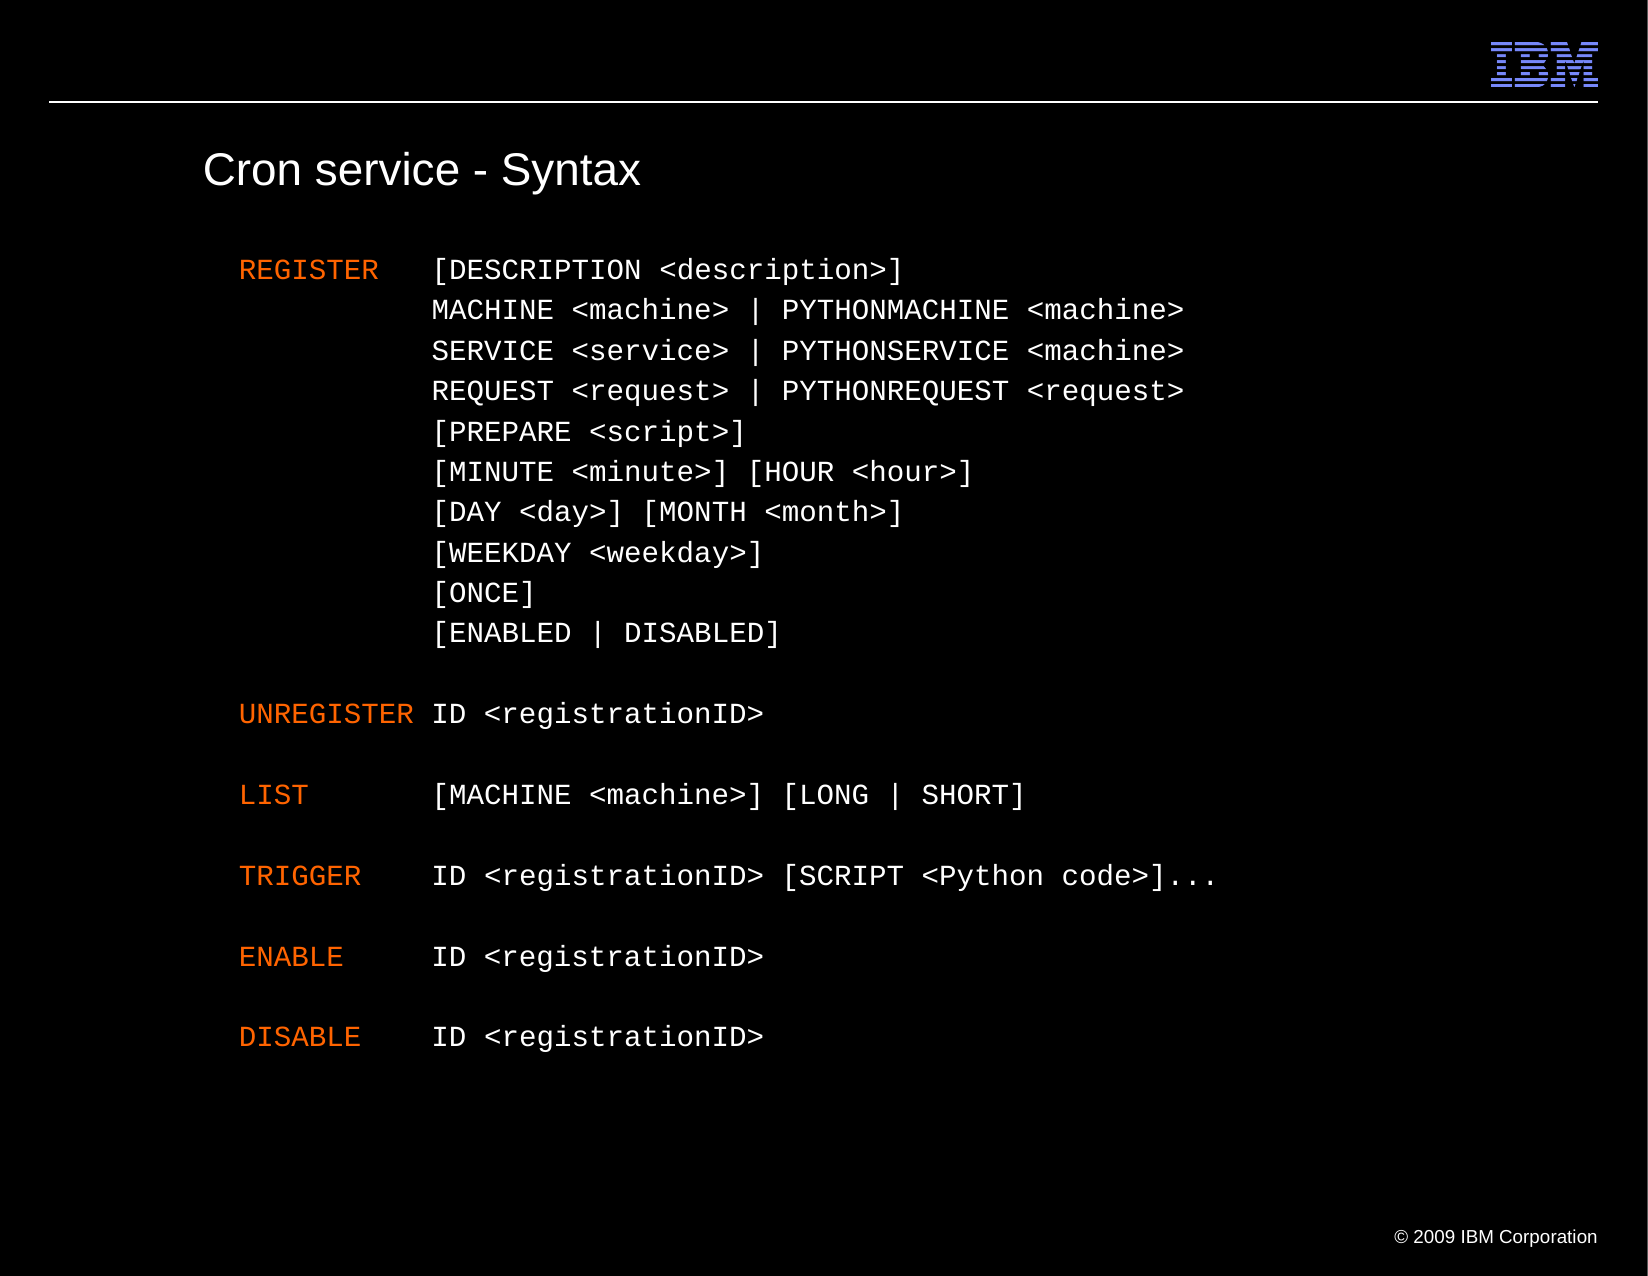

# Cron service - Syntax
REGISTER [DESCRIPTION <description>]
 MACHINE <machine> | PYTHONMACHINE <machine>
 SERVICE <service> | PYTHONSERVICE <machine>
 REQUEST <request> | PYTHONREQUEST <request>
 [PREPARE <script>]
 [MINUTE <minute>] [HOUR <hour>]
 [DAY <day>] [MONTH <month>]
 [WEEKDAY <weekday>]
 [ONCE]
 [ENABLED | DISABLED]
UNREGISTER ID <registrationID>
LIST [MACHINE <machine>] [LONG | SHORT]
TRIGGER ID <registrationID> [SCRIPT <Python code>]...
ENABLE ID <registrationID>
DISABLE ID <registrationID>